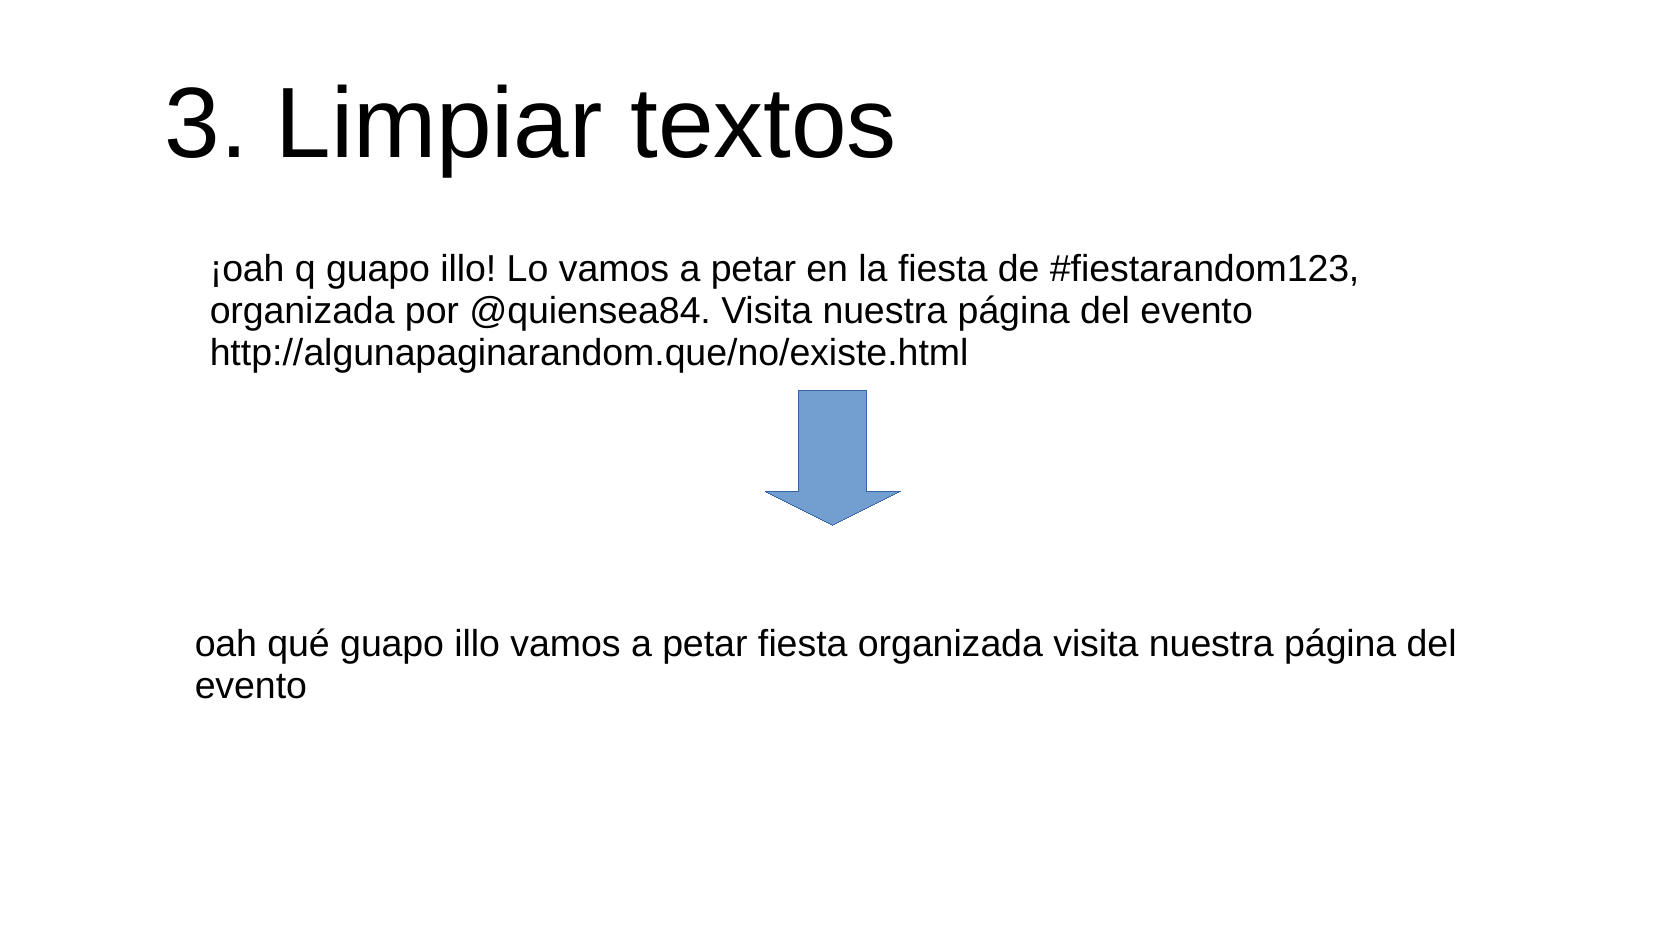

3. Limpiar textos
¡oah q guapo illo! Lo vamos a petar en la fiesta de #fiestarandom123, organizada por @quiensea84. Visita nuestra página del evento http://algunapaginarandom.que/no/existe.html
oah qué guapo illo vamos a petar fiesta organizada visita nuestra página del evento